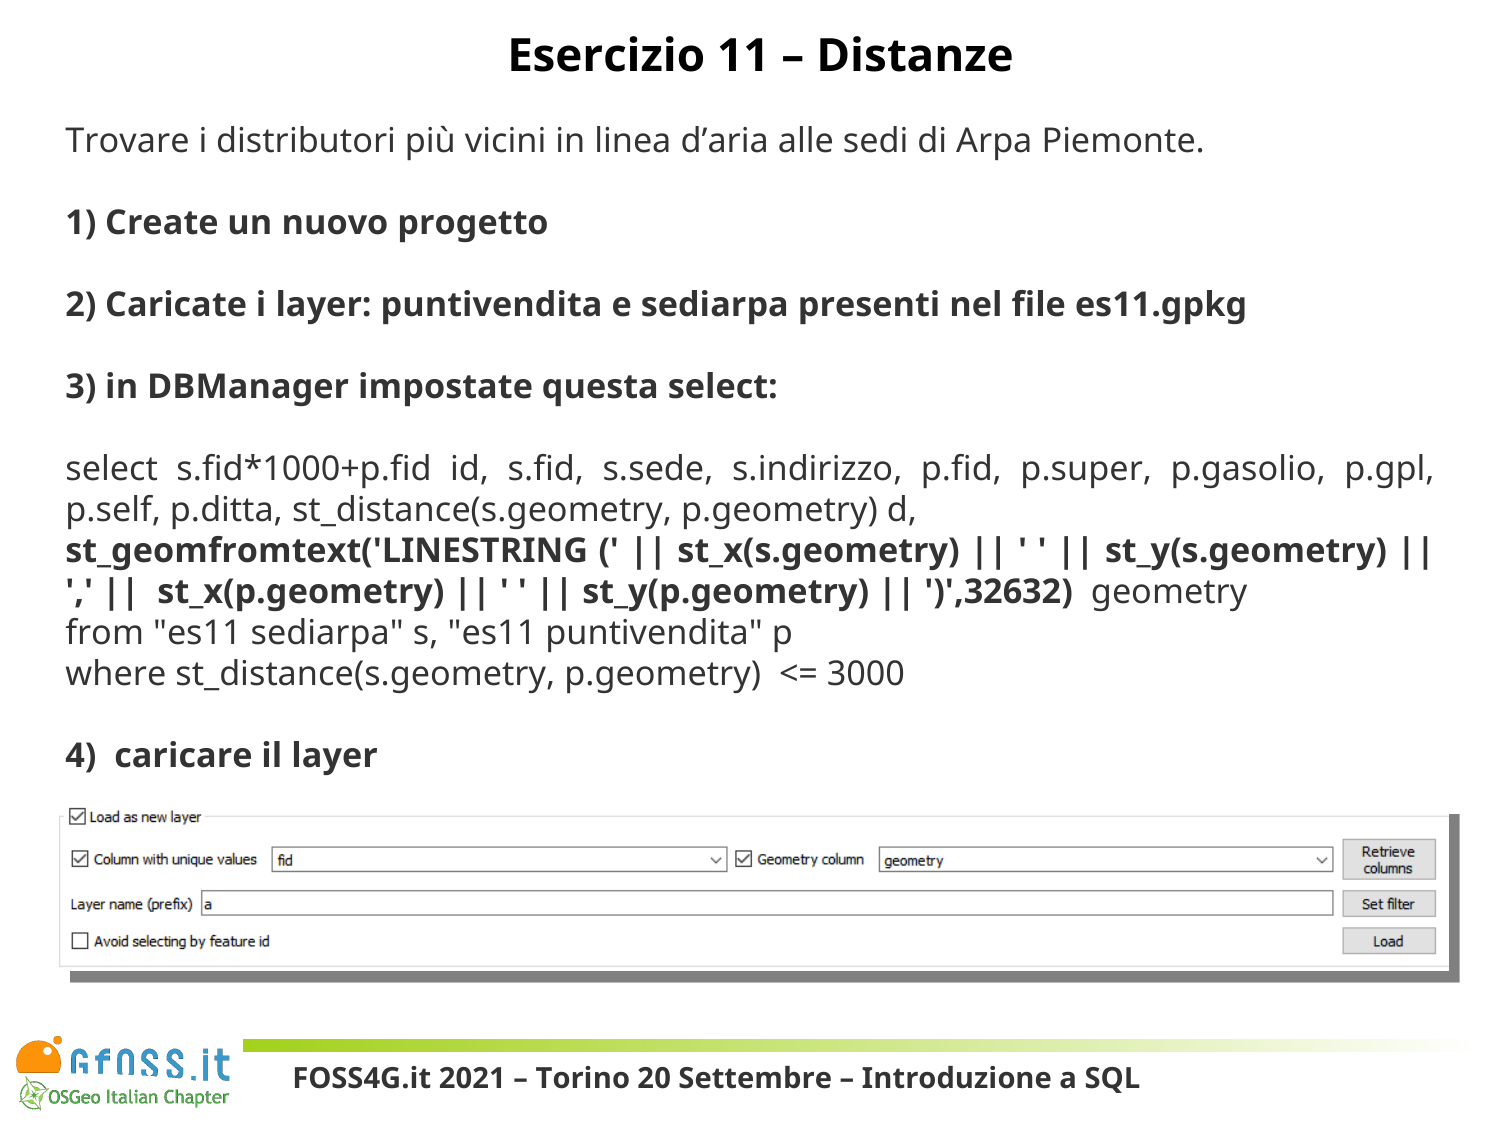

# Esercizio 11 – Distanze
Trovare i distributori più vicini in linea d’aria alle sedi di Arpa Piemonte.
1) Create un nuovo progetto
2) Caricate i layer: puntivendita e sediarpa presenti nel file es11.gpkg
3) in DBManager impostate questa select:
select s.fid*1000+p.fid id, s.fid, s.sede, s.indirizzo, p.fid, p.super, p.gasolio, p.gpl, p.self, p.ditta, st_distance(s.geometry, p.geometry) d,
st_geomfromtext('LINESTRING (' || st_x(s.geometry) || ' ' || st_y(s.geometry) || ',' || st_x(p.geometry) || ' ' || st_y(p.geometry) || ')',32632) geometry
from "es11 sediarpa" s, "es11 puntivendita" p
where st_distance(s.geometry, p.geometry) <= 3000
4) caricare il layer